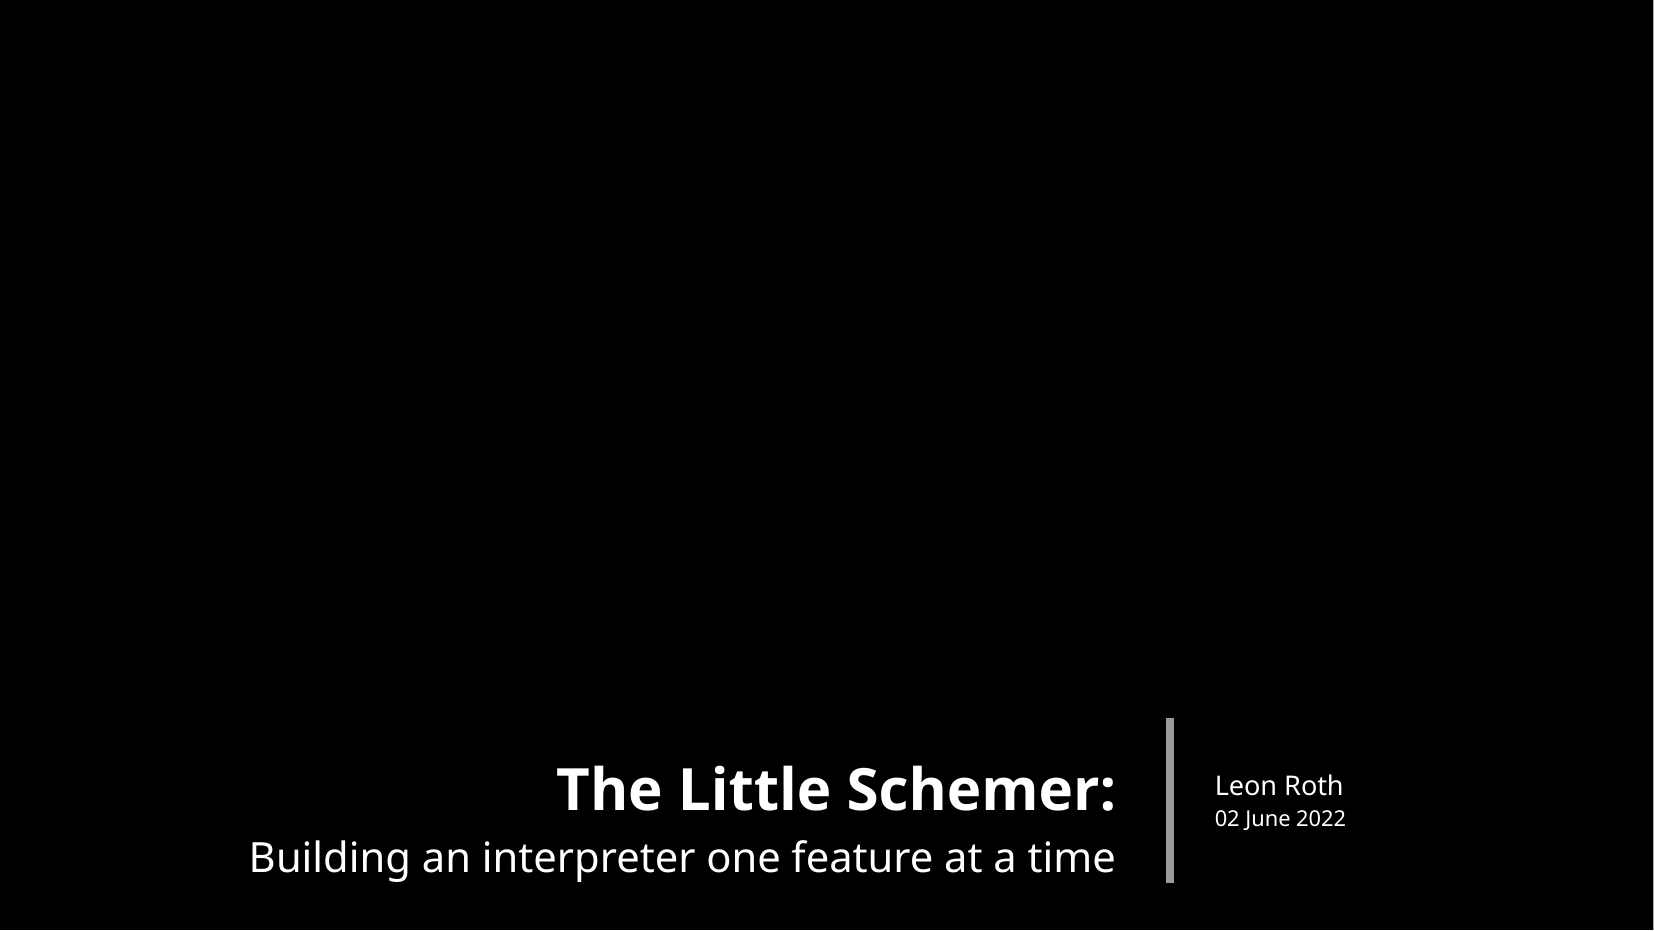

The Little Schemer:
Building an interpreter one feature at a time
Leon Roth
02 June 2022